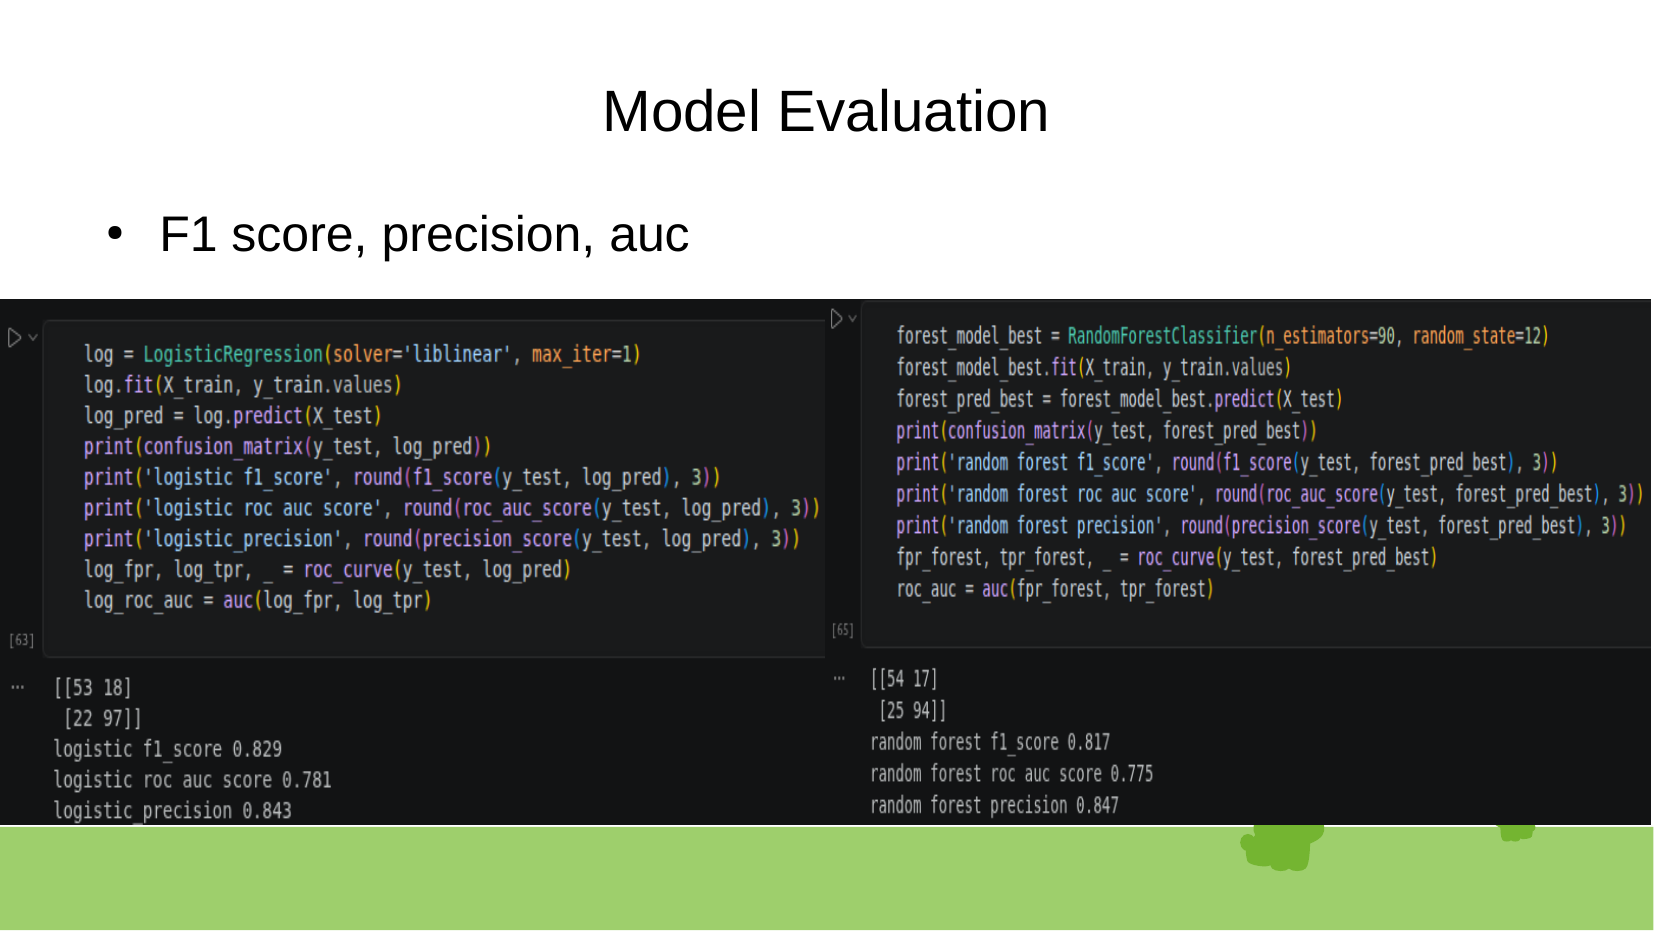

# Model Evaluation
F1 score, precision, auc